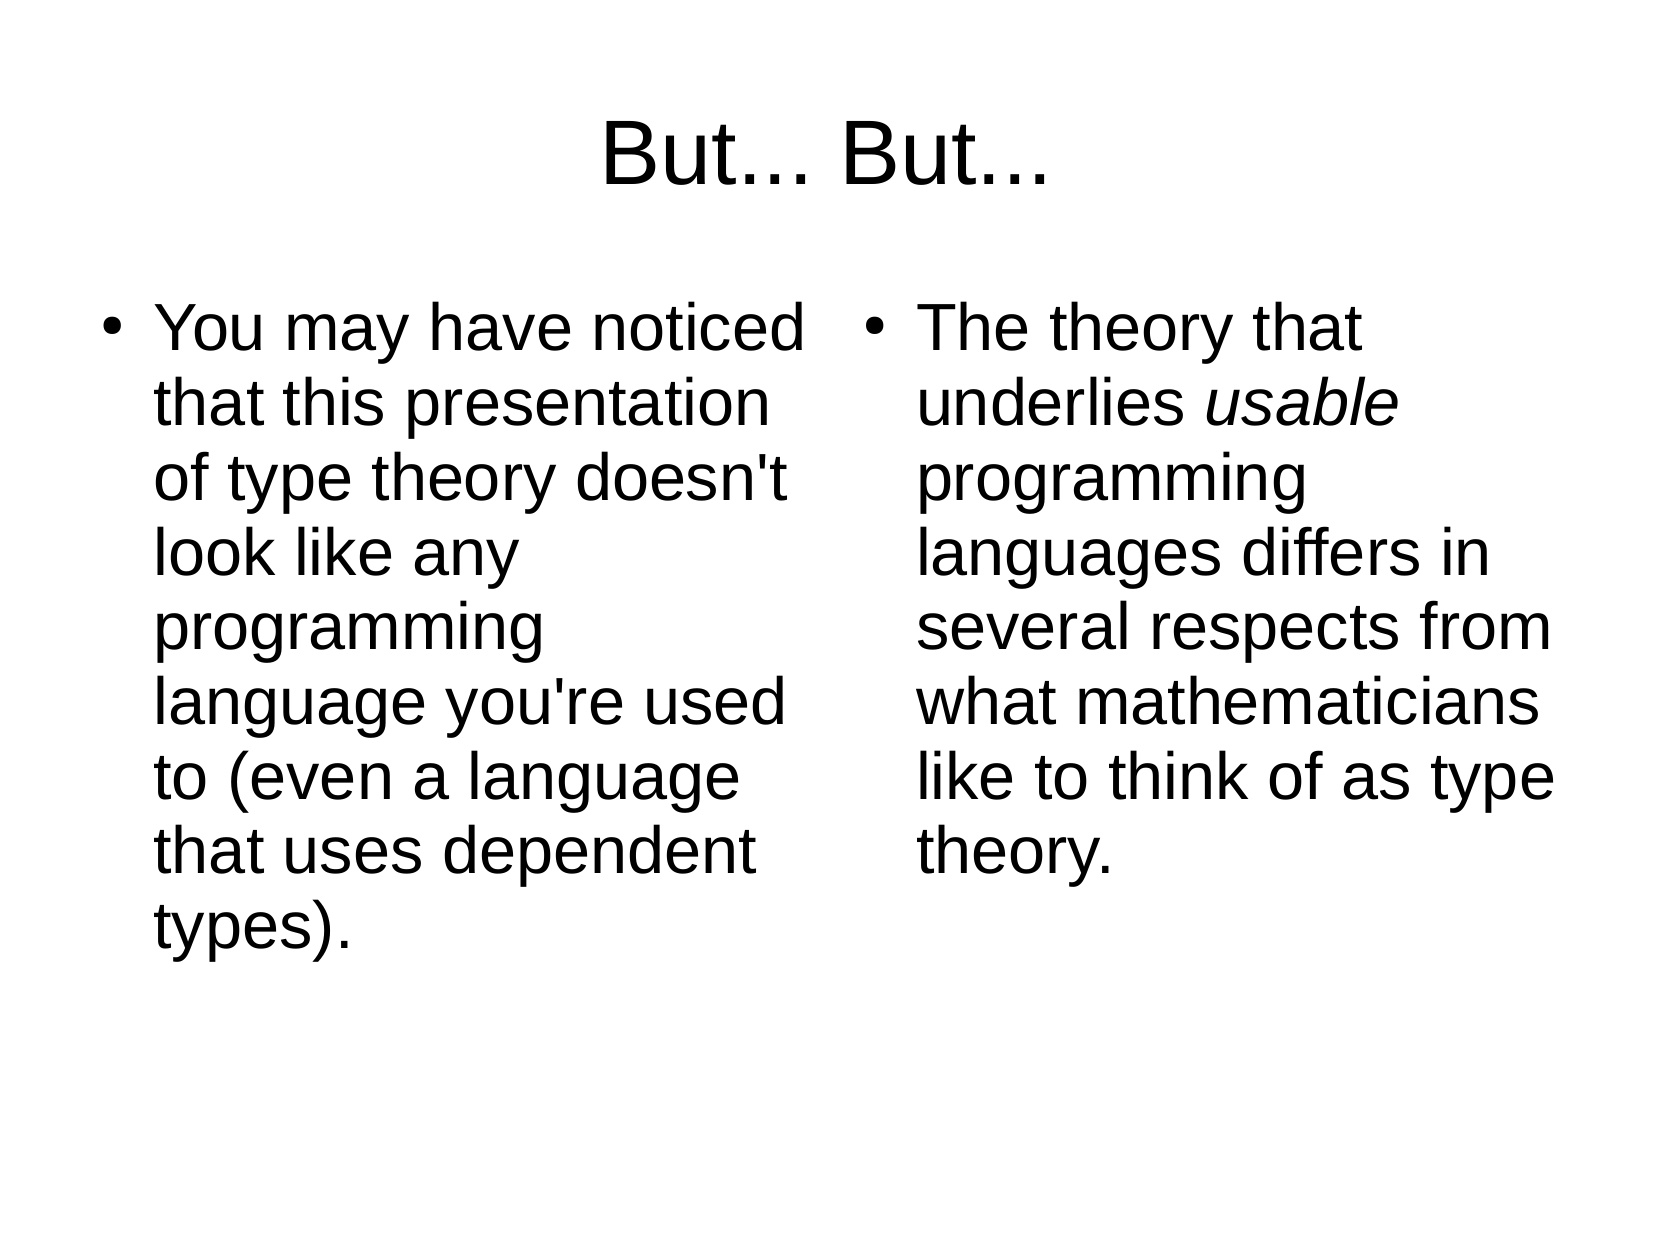

# But... But...
You may have noticed that this presentation of type theory doesn't look like any programming language you're used to (even a language that uses dependent types).
The theory that underlies usable programming languages differs in several respects from what mathematicians like to think of as type theory.